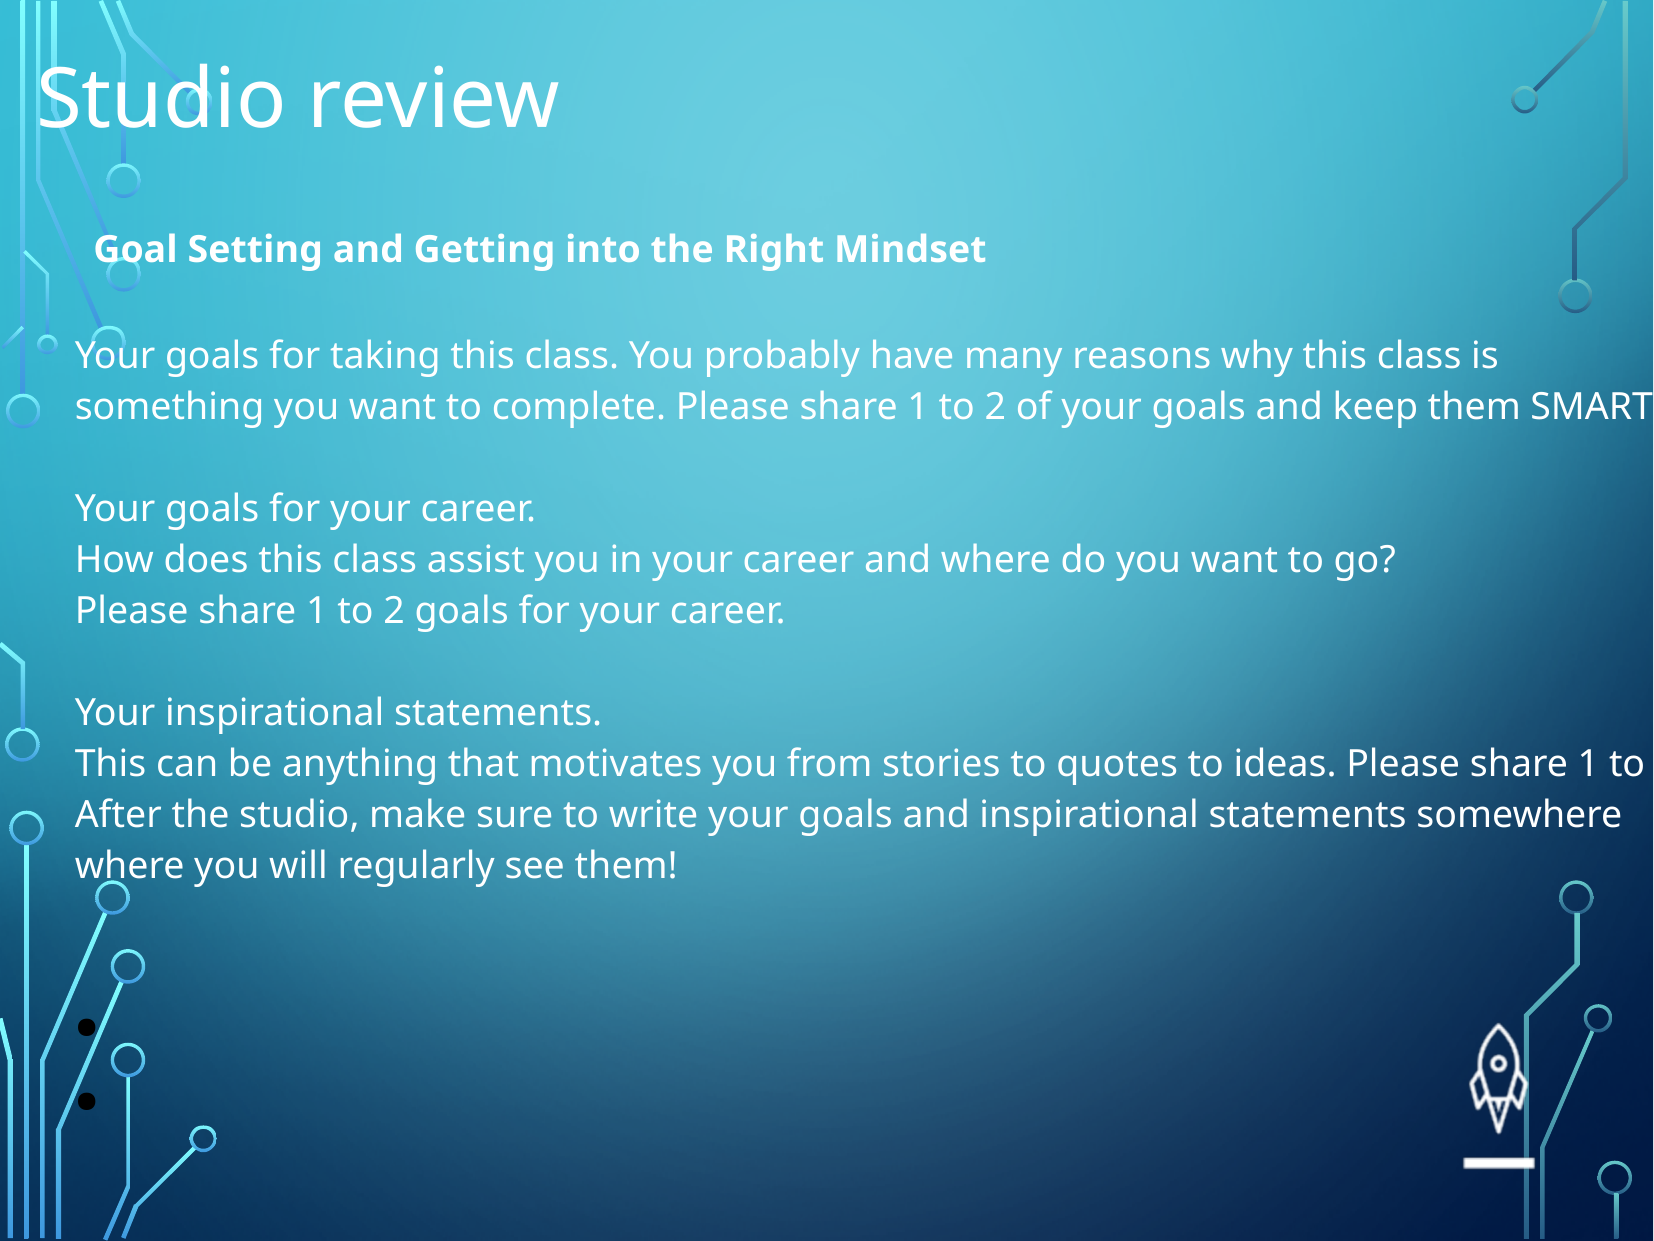

Studio review
 Goal Setting and Getting into the Right Mindset
Your goals for taking this class. You probably have many reasons why this class is
something you want to complete. Please share 1 to 2 of your goals and keep them SMART!
Your goals for your career.
How does this class assist you in your career and where do you want to go?
Please share 1 to 2 goals for your career.
Your inspirational statements.
This can be anything that motivates you from stories to quotes to ideas. Please share 1 to 2.
After the studio, make sure to write your goals and inspirational statements somewhere
where you will regularly see them!